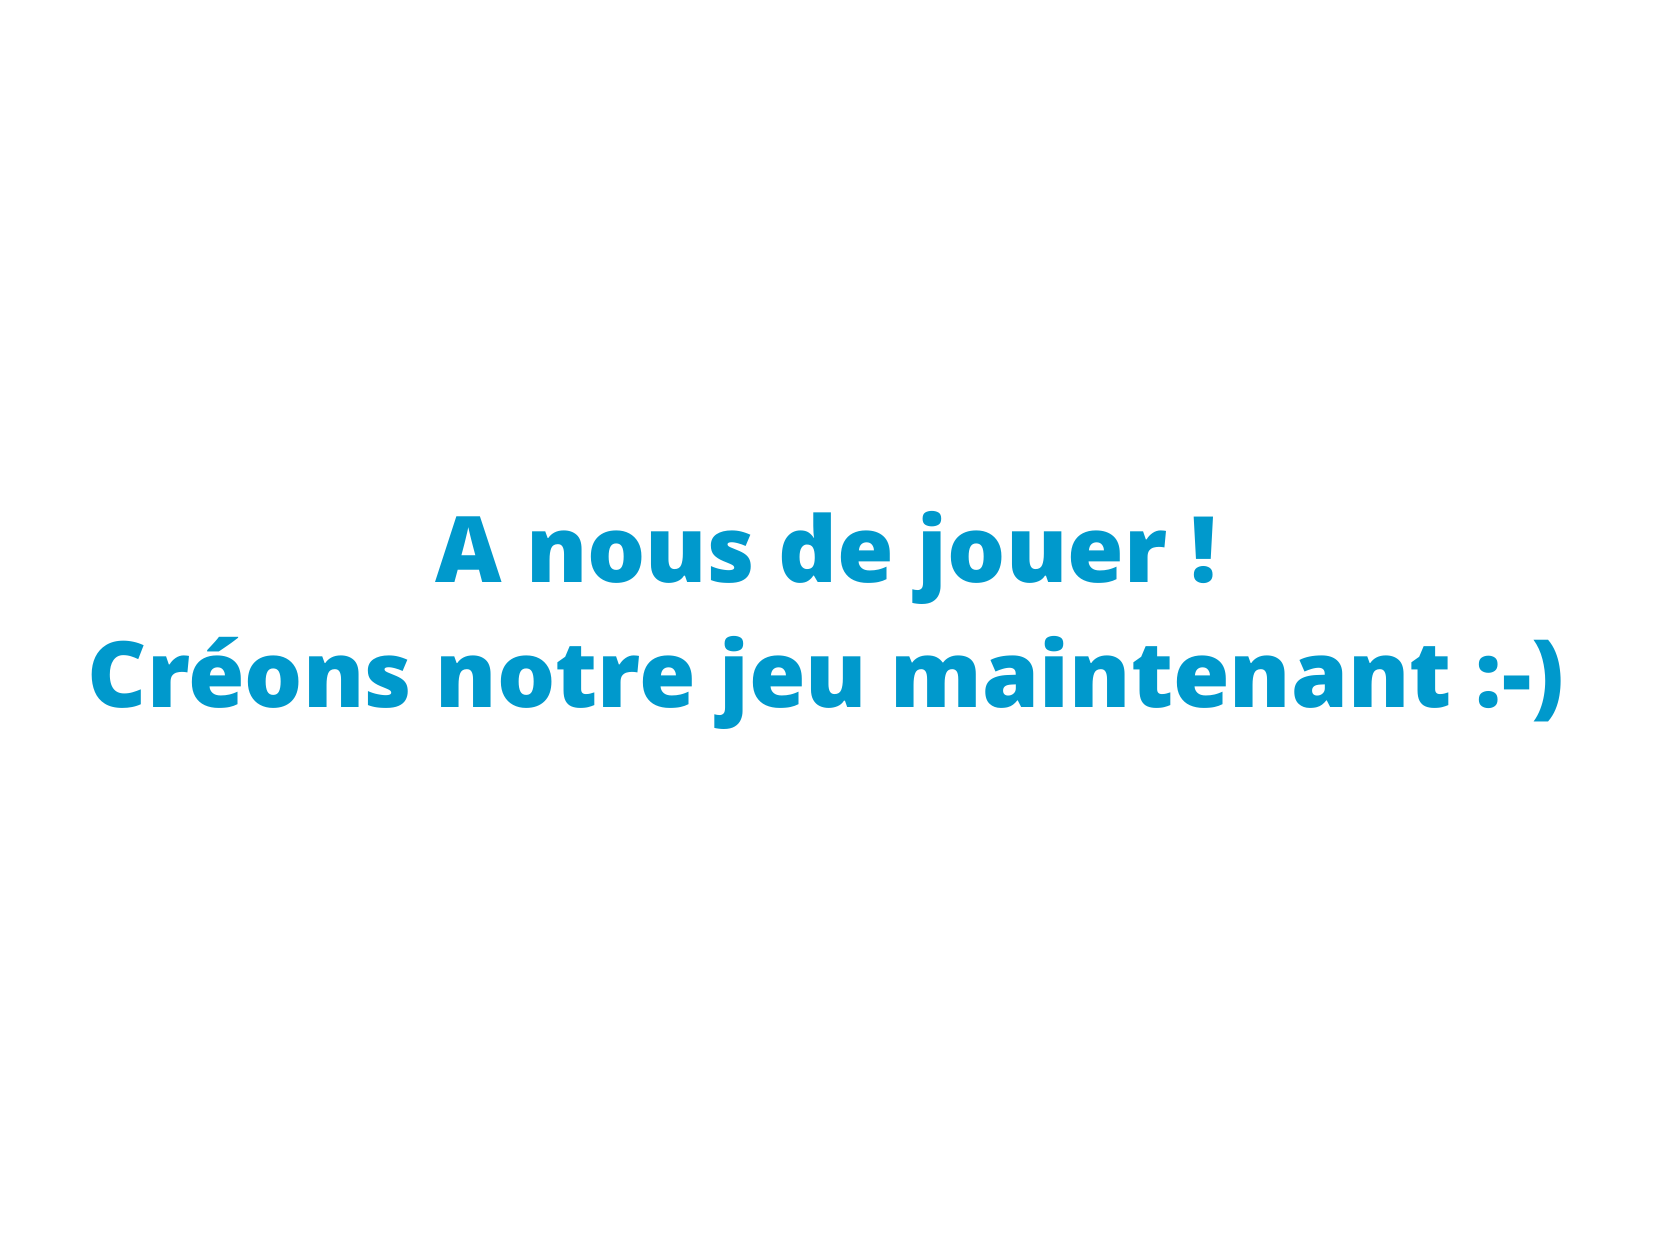

# A nous de jouer ! Créons notre jeu maintenant :-)